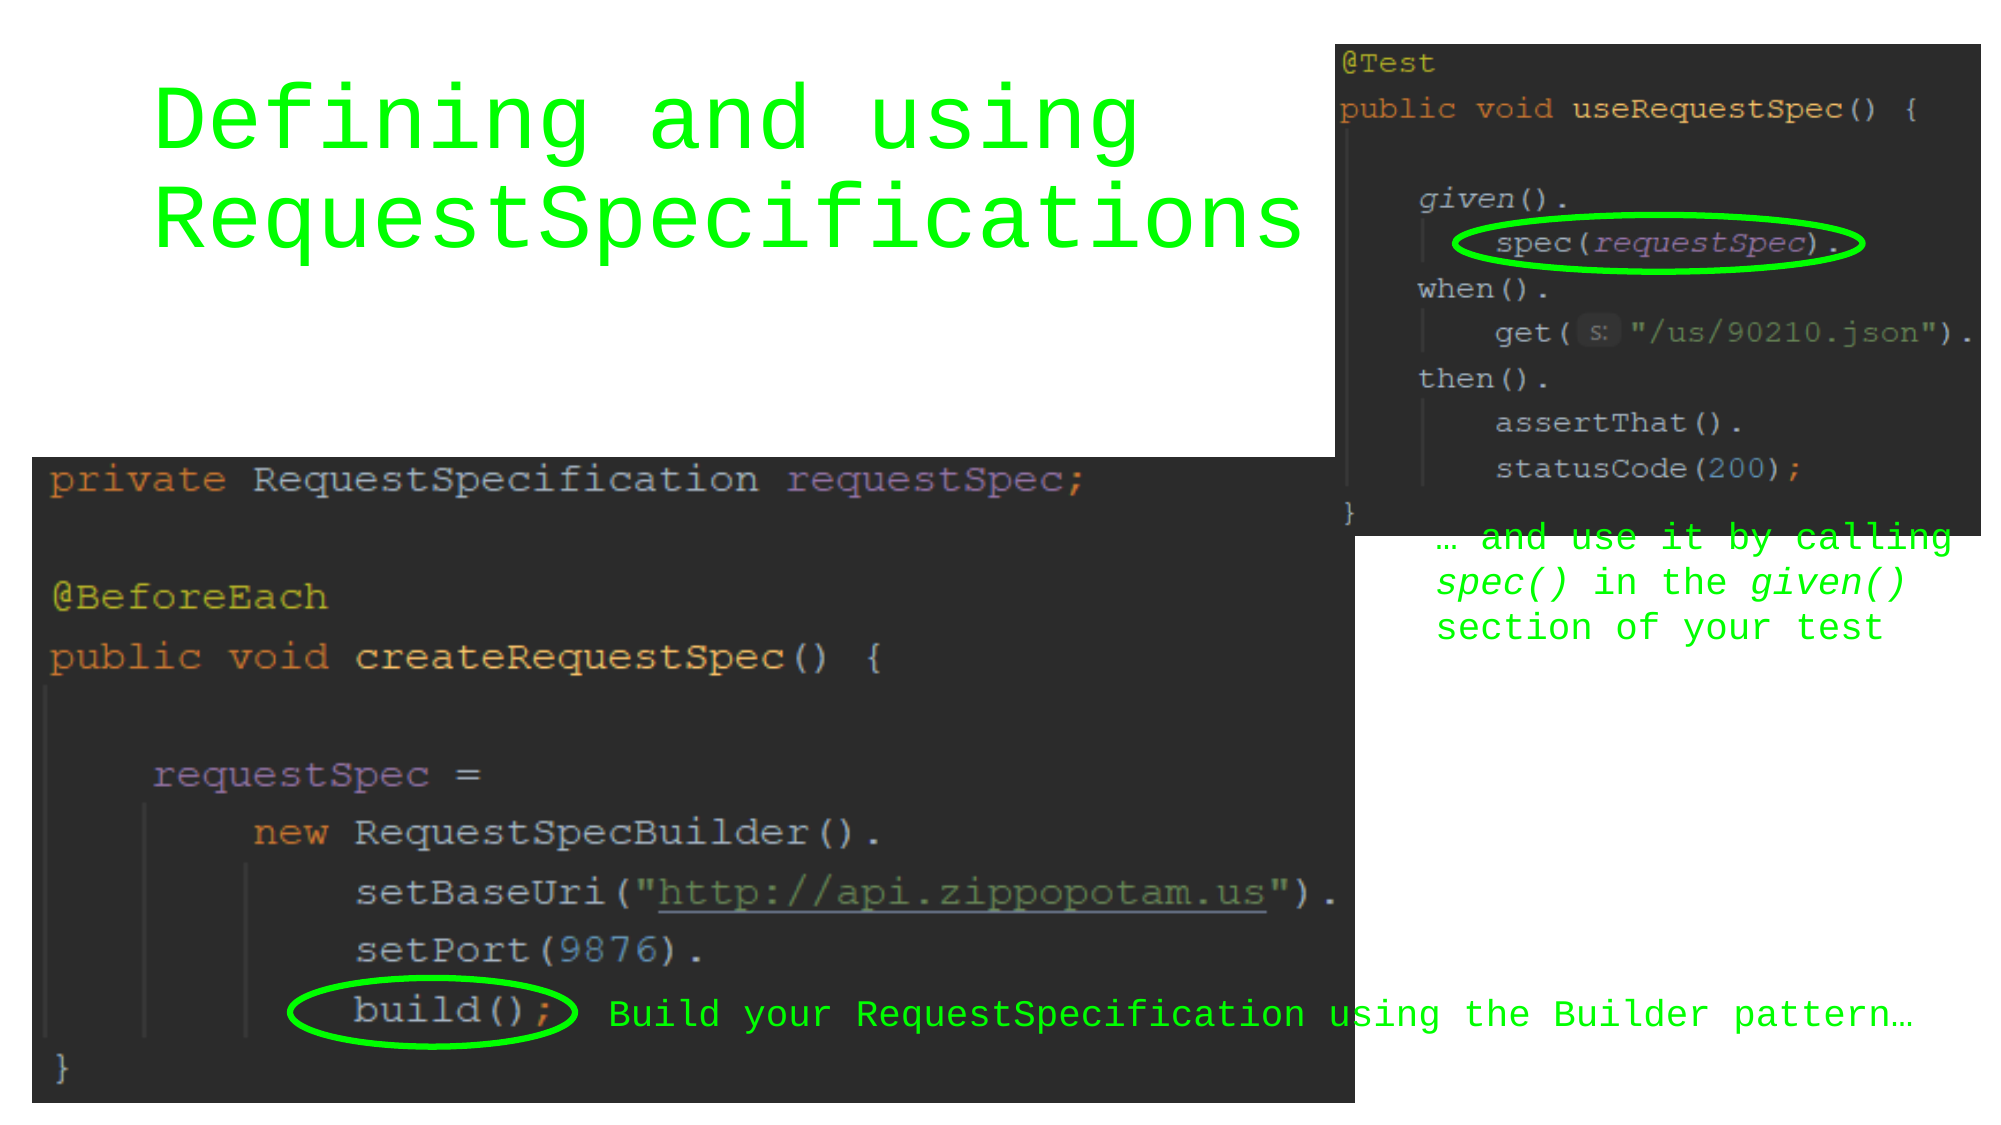

# Defining and using RequestSpecifications
… and use it by calling spec() in the given() section of your test
Build your RequestSpecification using the Builder pattern…